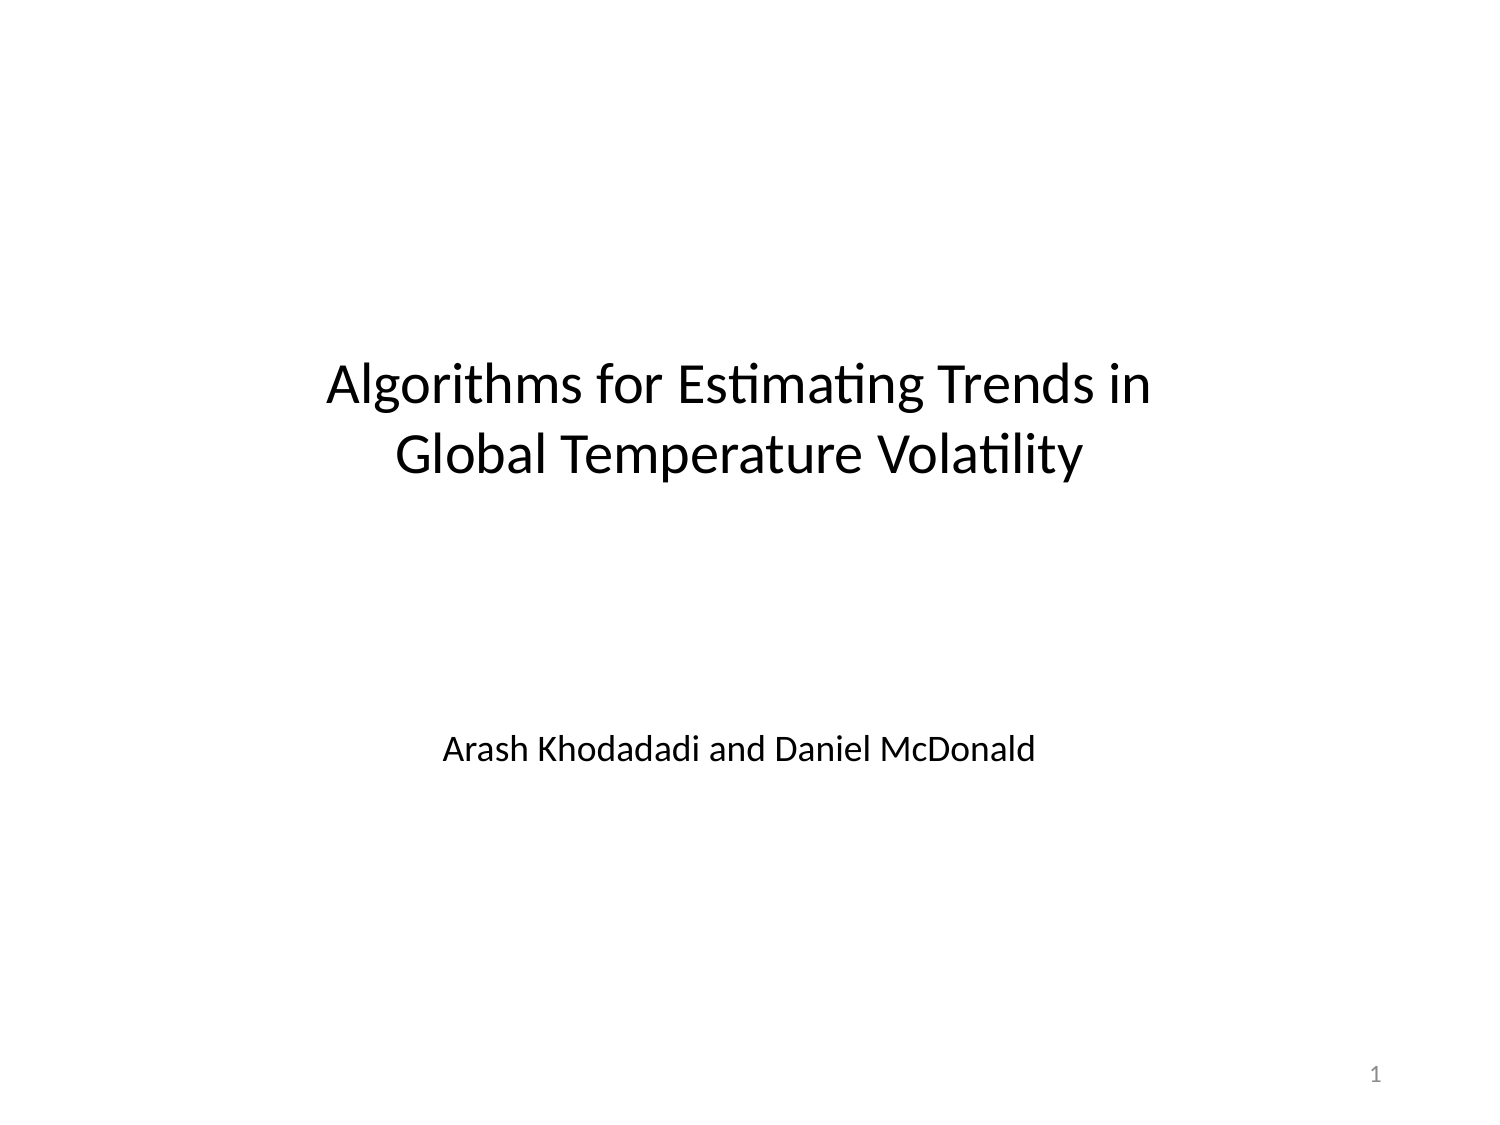

Algorithms for Estimating Trends in Global Temperature Volatility
Arash Khodadadi and Daniel McDonald